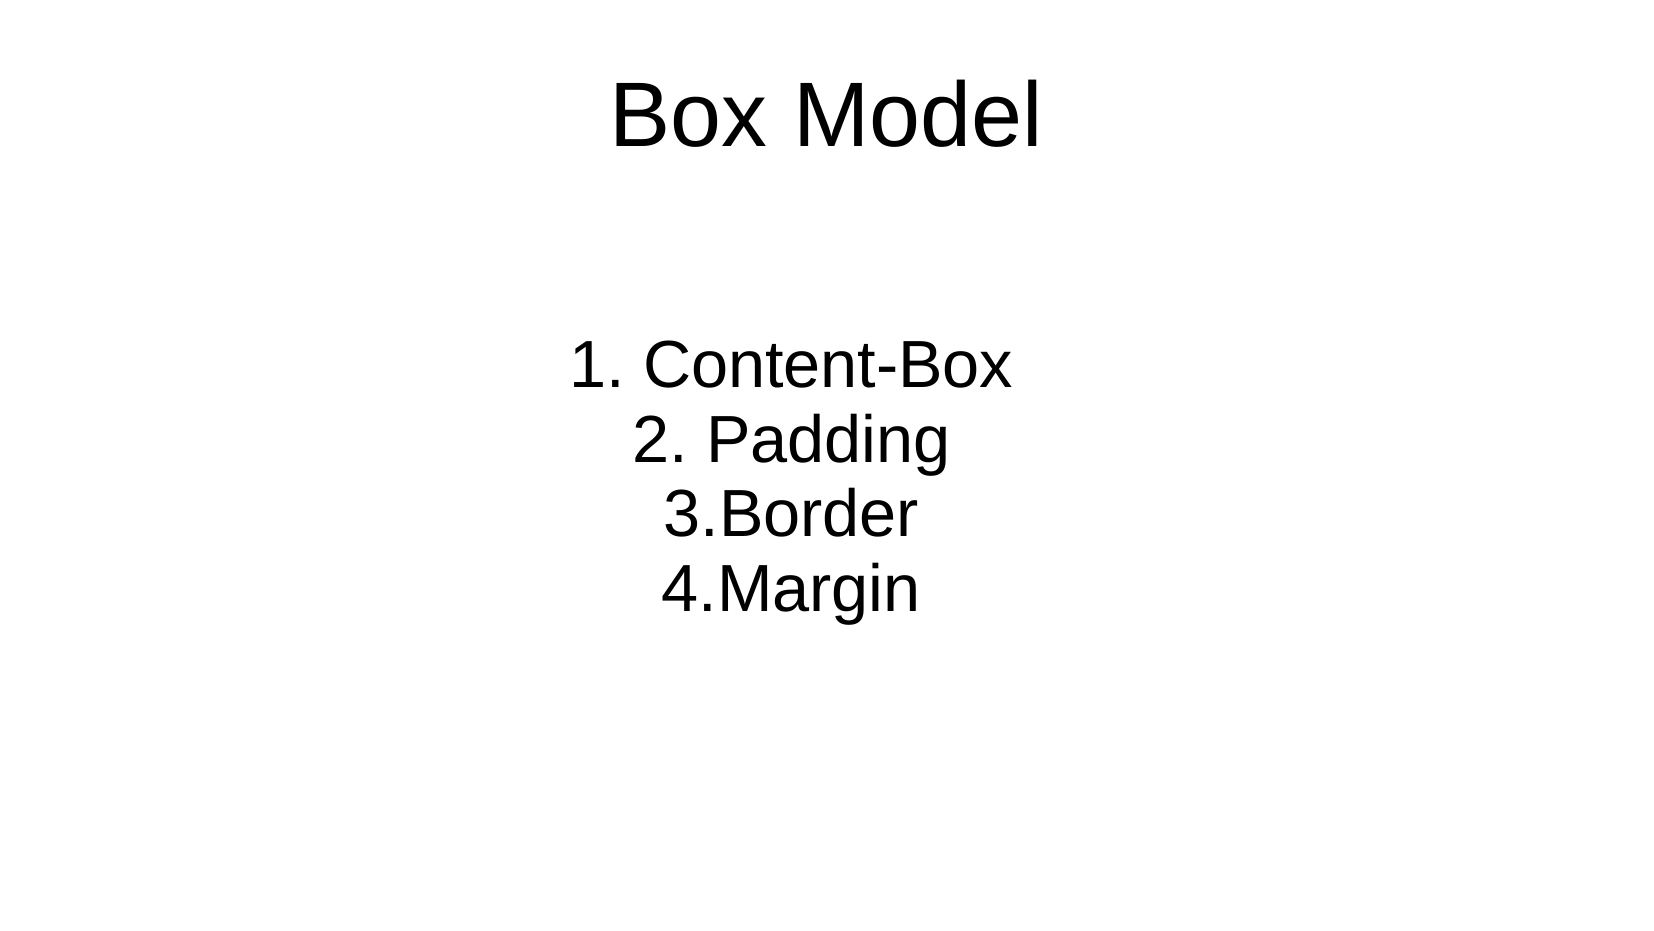

# Box Model
1. Content-Box
2. Padding
3.Border
4.Margin